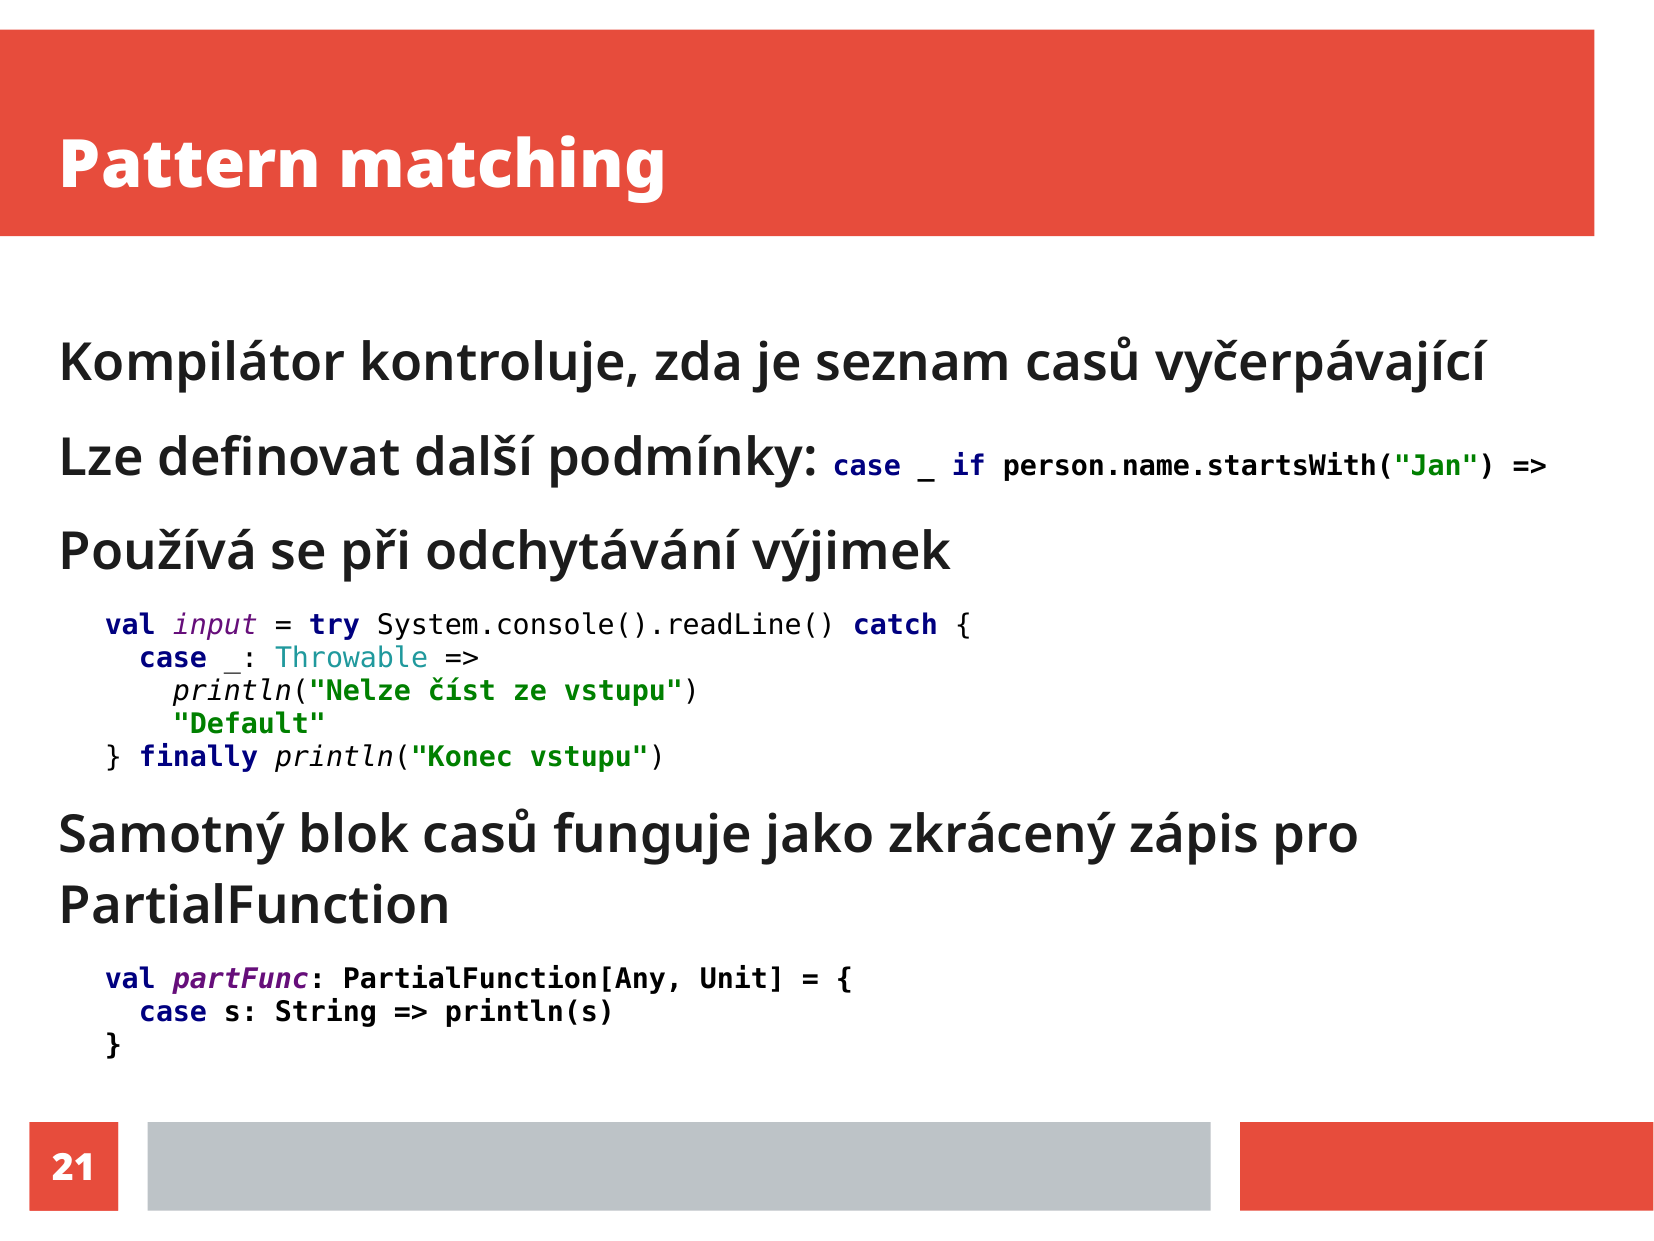

# Pattern matching
Kompilátor kontroluje, zda je seznam casů vyčerpávající
Lze definovat další podmínky: case _ if person.name.startsWith("Jan") =>
Používá se při odchytávání výjimek
val input = try System.console().readLine() catch {
 case _: Throwable =>
 println("Nelze číst ze vstupu")
 "Default"
} finally println("Konec vstupu")
Samotný blok casů funguje jako zkrácený zápis pro PartialFunction
val partFunc: PartialFunction[Any, Unit] = {
 case s: String => println(s)
}
21